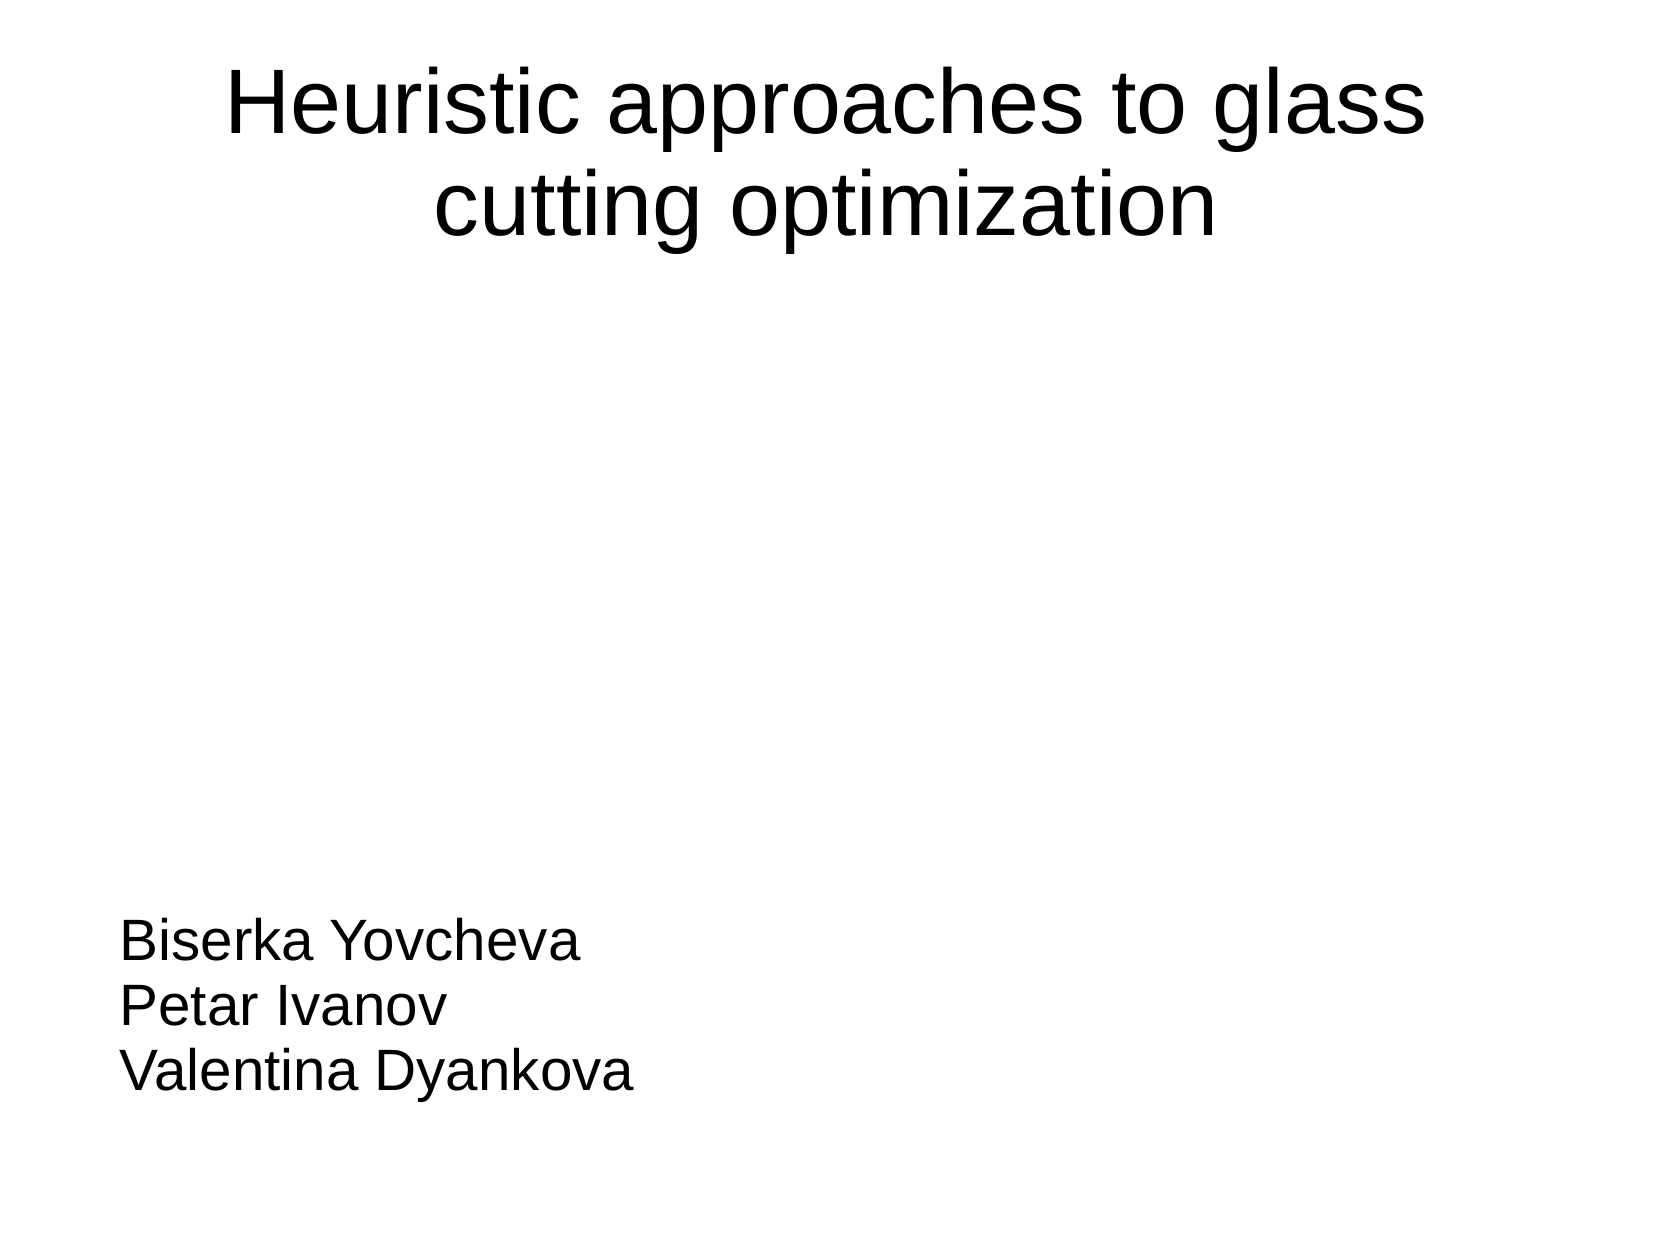

# Heuristic approaches to glass cutting optimization
Biserka Yovcheva
Petar Ivanov
Valentina Dyankova